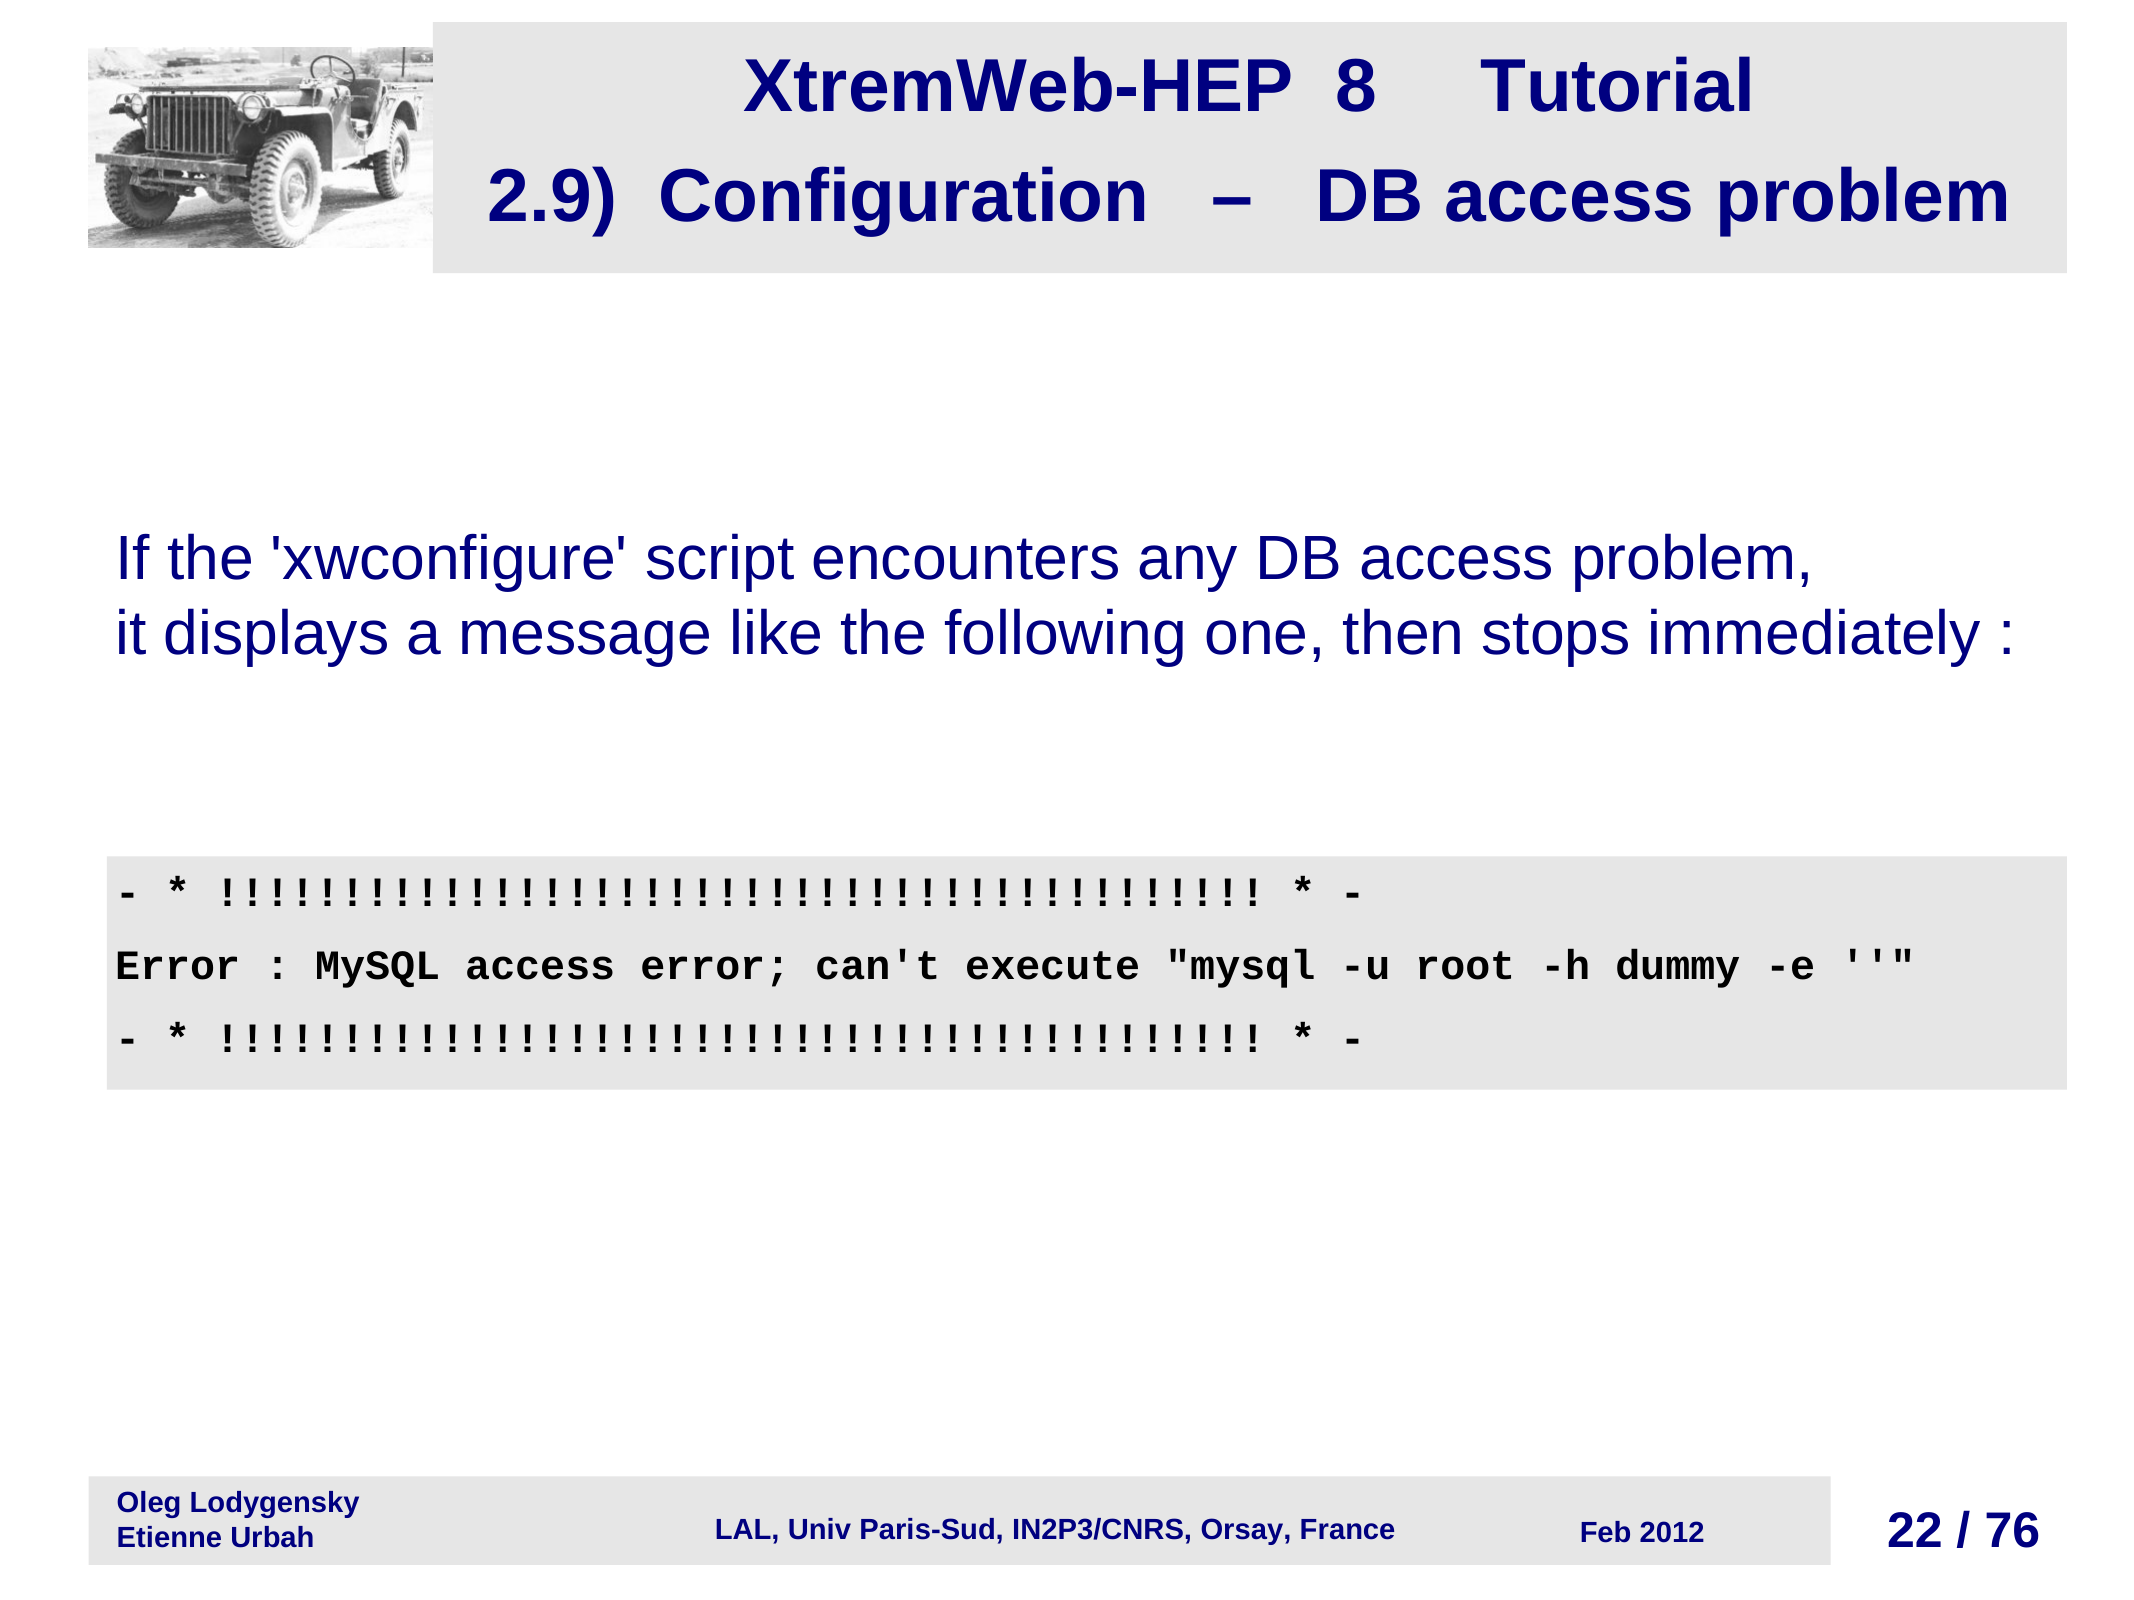

2.9) Configuration – DB access problem
If the 'xwconfigure' script encounters any DB access problem,
it displays a message like the following one, then stops immediately :
# - * !!!!!!!!!!!!!!!!!!!!!!!!!!!!!!!!!!!!!!!!!! * -
Error : MySQL access error; can't execute "mysql -u root -h dummy -e ''"
- * !!!!!!!!!!!!!!!!!!!!!!!!!!!!!!!!!!!!!!!!!! * -
22